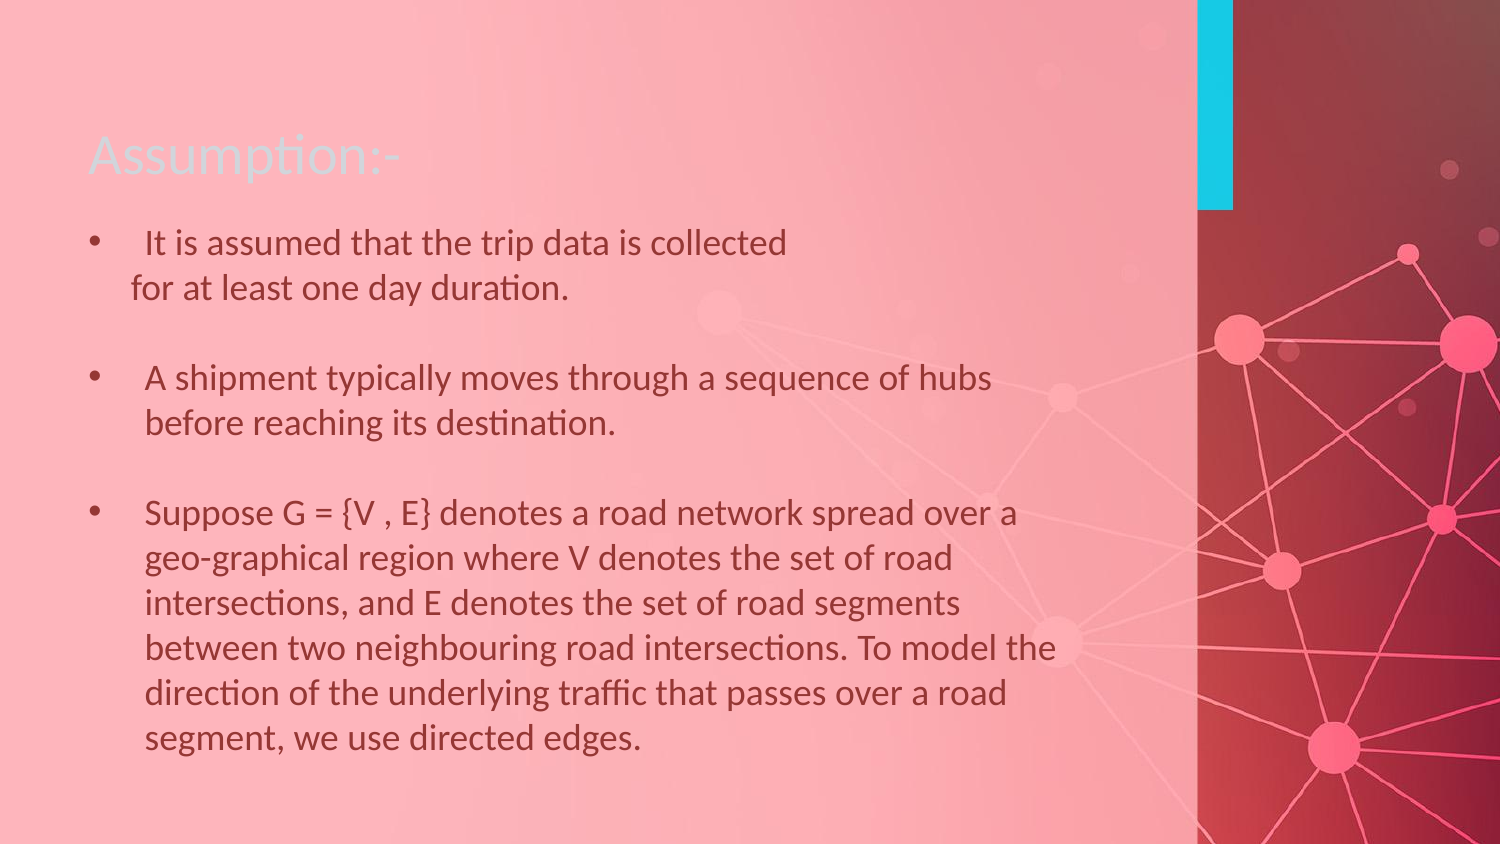

# Assumption:-
It is assumed that the trip data is collected
 for at least one day duration.
A shipment typically moves through a sequence of hubs before reaching its destination.
Suppose G = {V , E} denotes a road network spread over a geo-graphical region where V denotes the set of road intersections, and E denotes the set of road segments between two neighbouring road intersections. To model the direction of the underlying traffic that passes over a road segment, we use directed edges.